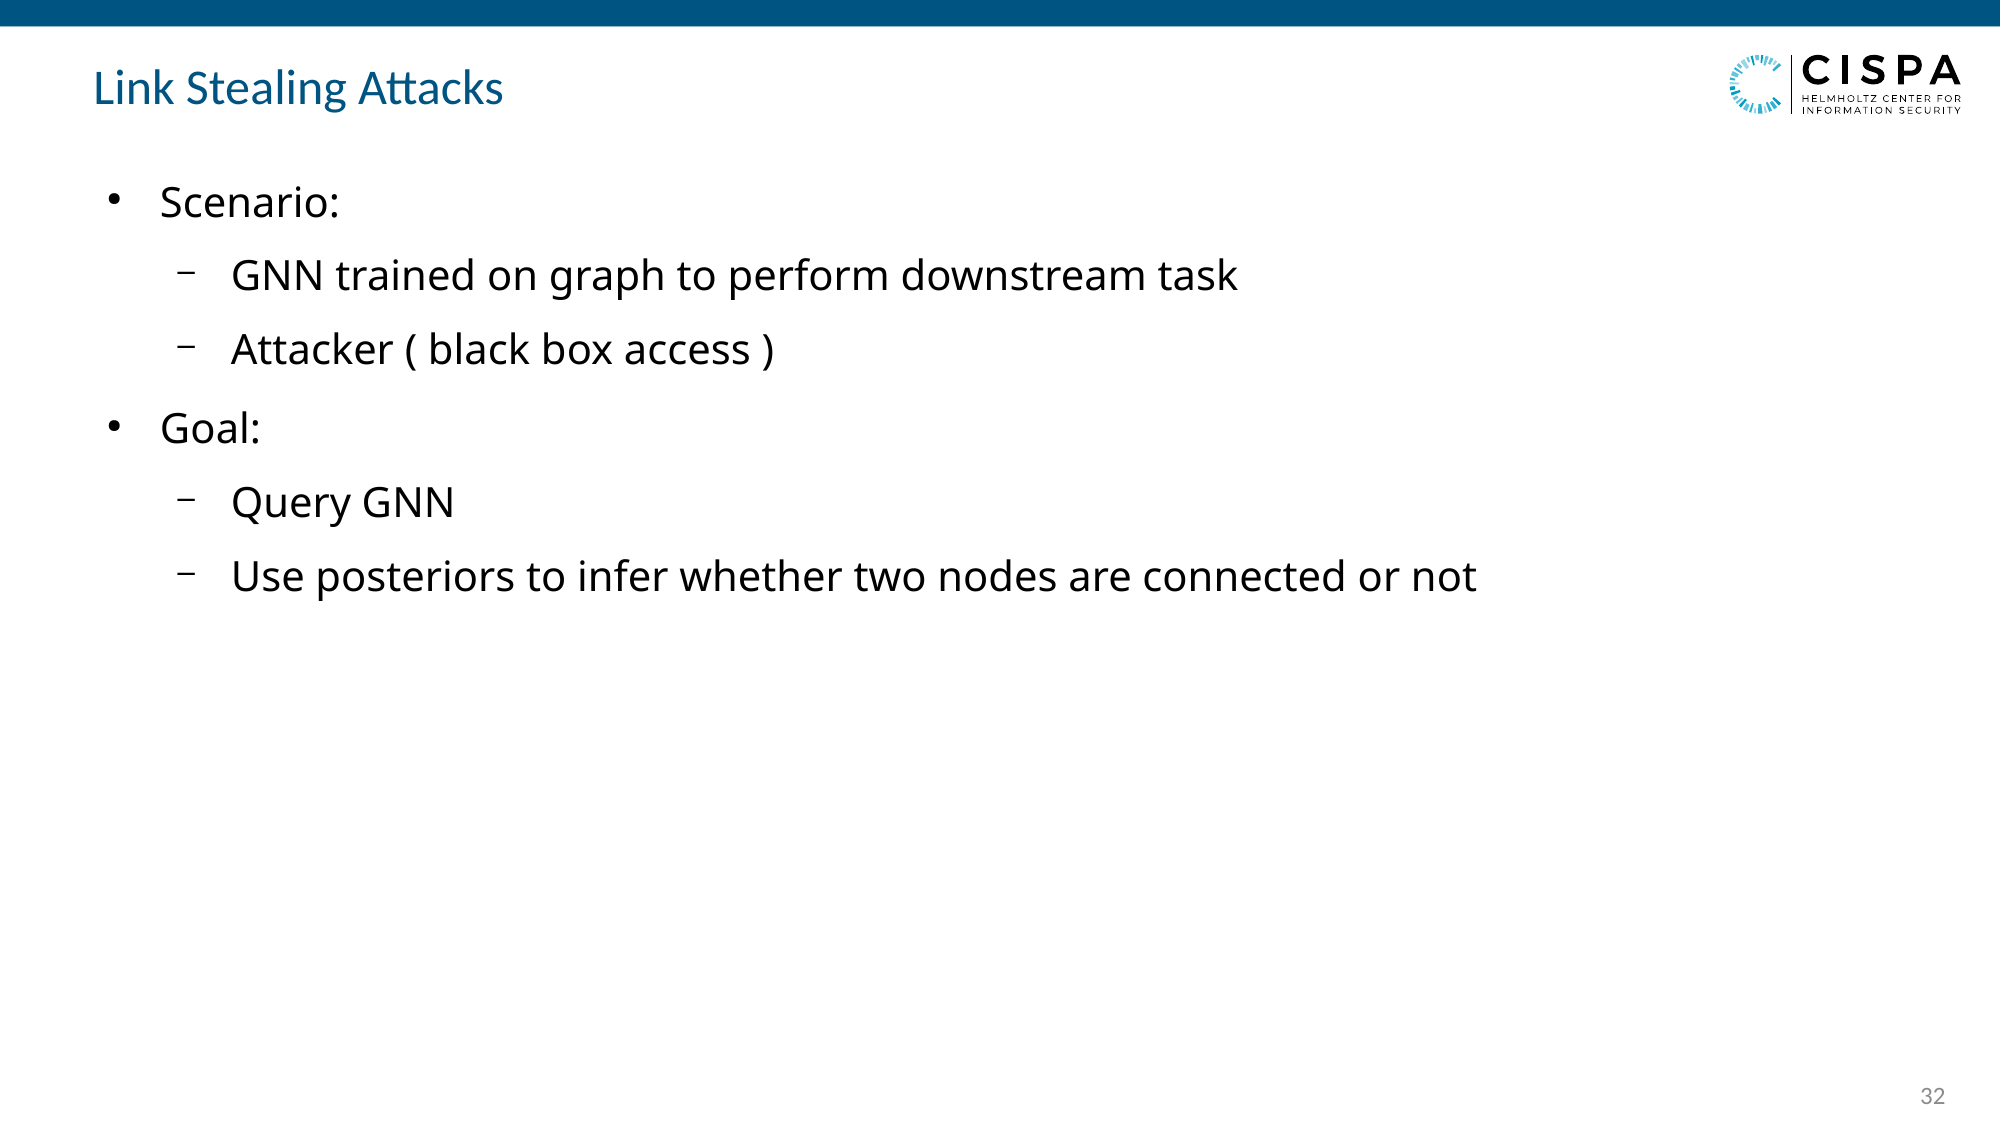

# Link Stealing Attacks
Scenario:
GNN trained on graph to perform downstream task
Attacker ( black box access )
Goal:
Query GNN
Use posteriors to infer whether two nodes are connected or not